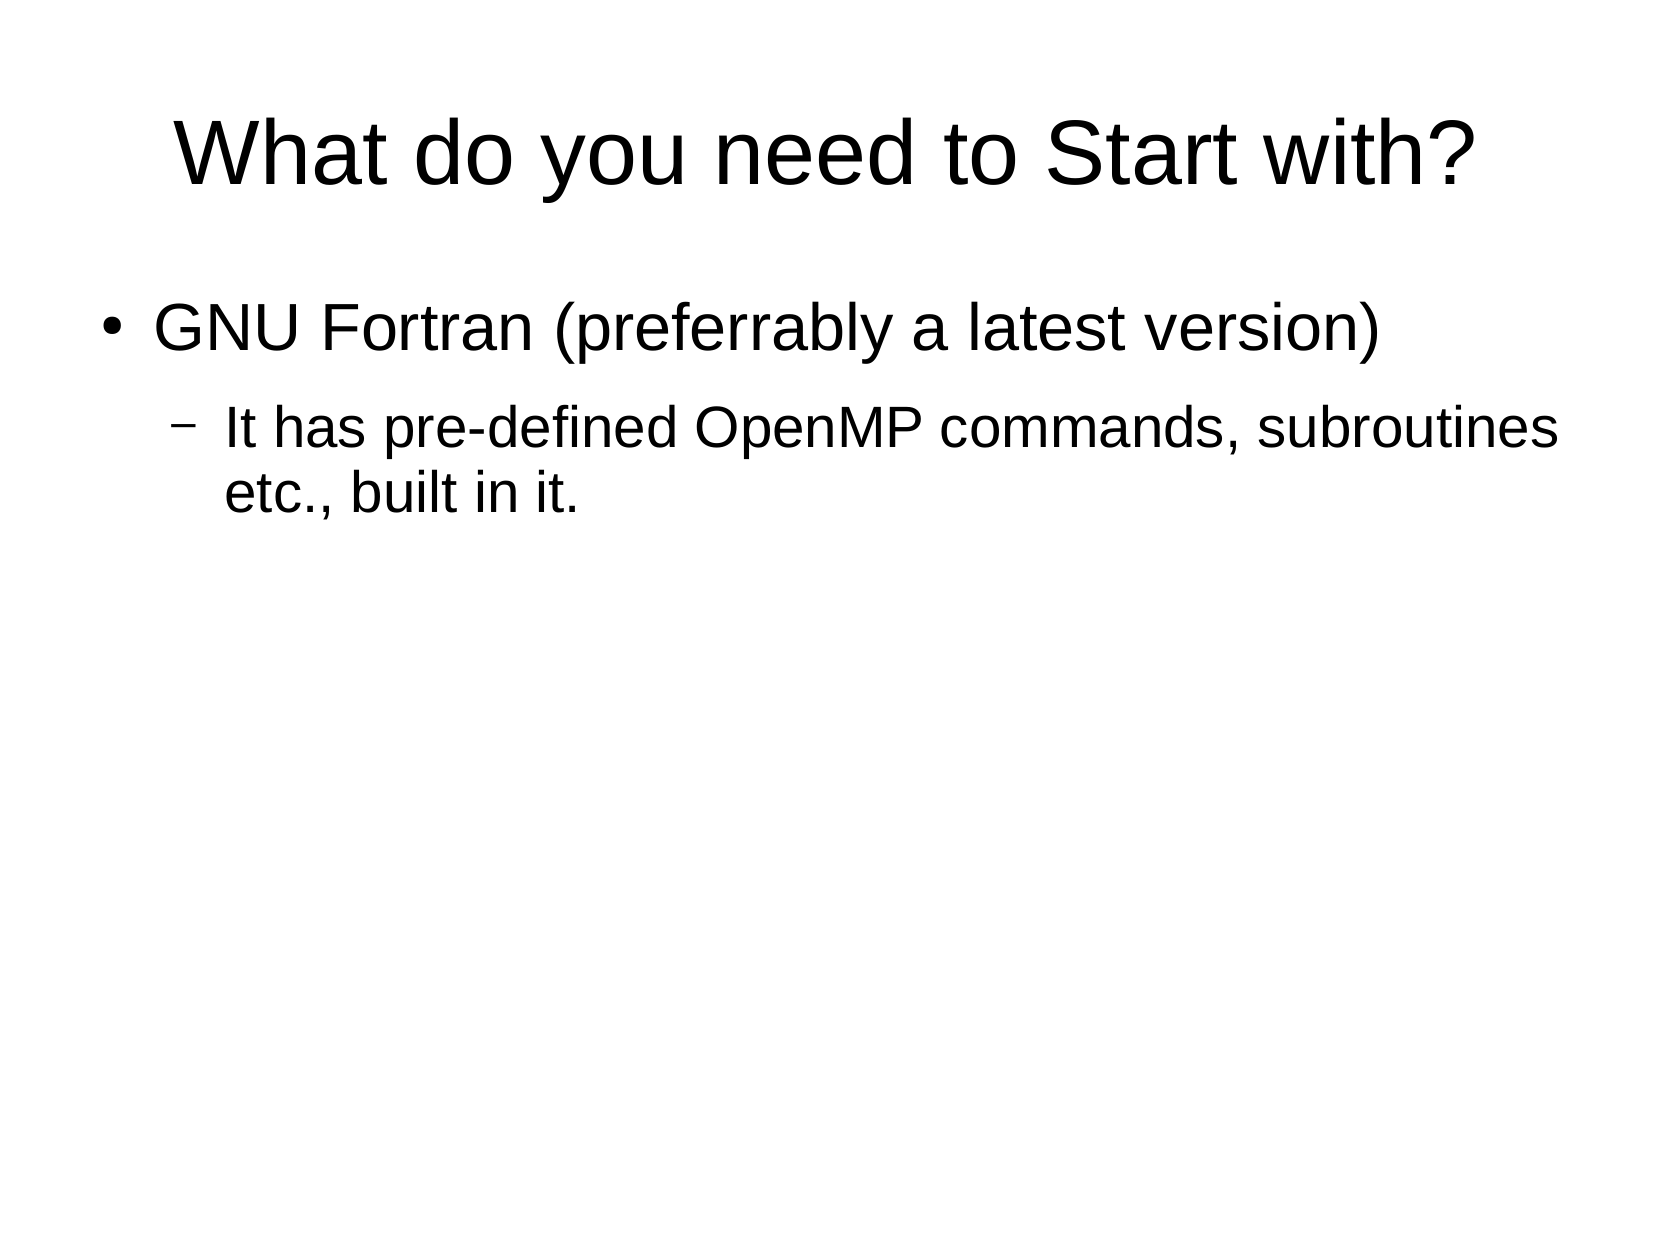

# What do you need to Start with?
GNU Fortran (preferrably a latest version)
It has pre-defined OpenMP commands, subroutines etc., built in it.